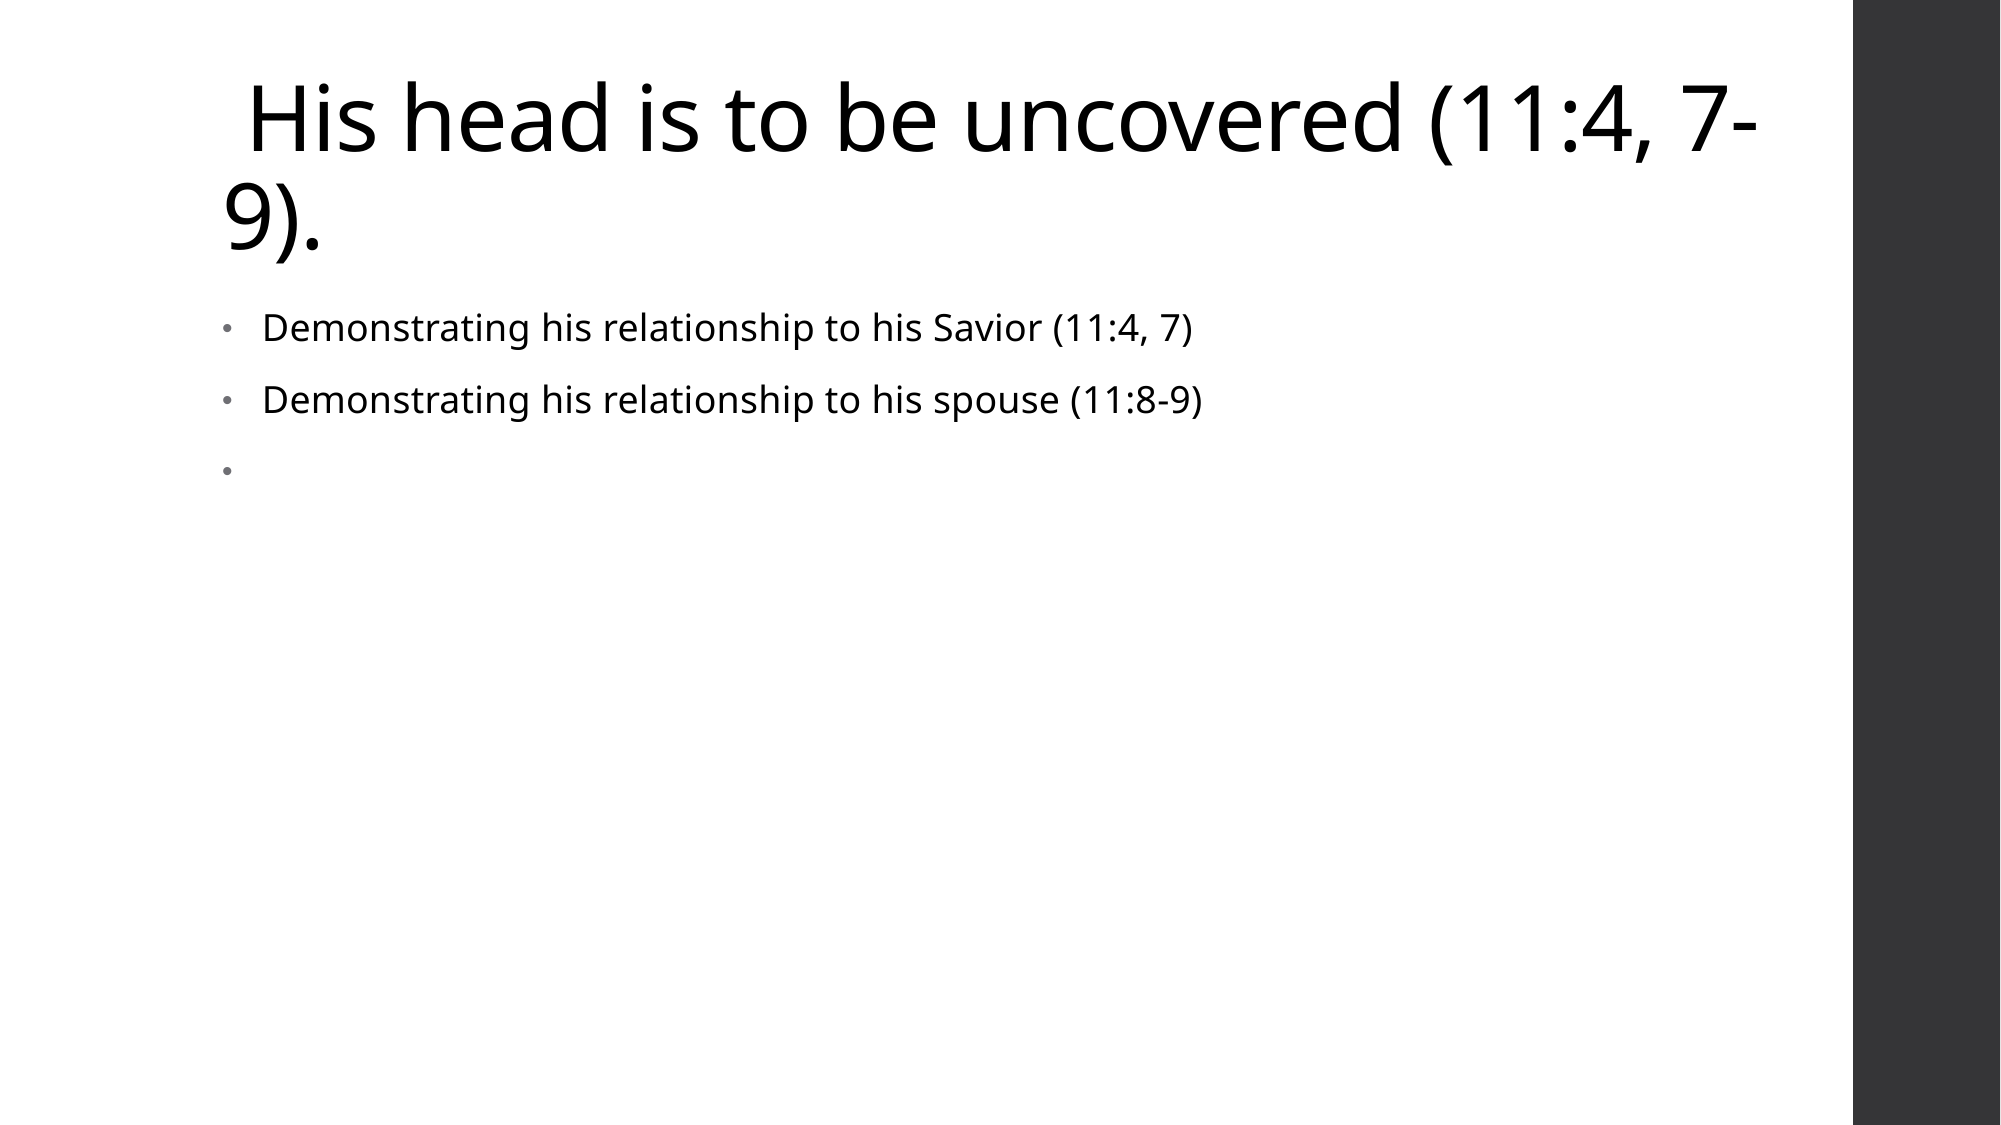

# His head is to be uncovered (11:4, 7-9).
 Demonstrating his relationship to his Savior (11:4, 7)
 Demonstrating his relationship to his spouse (11:8-9)